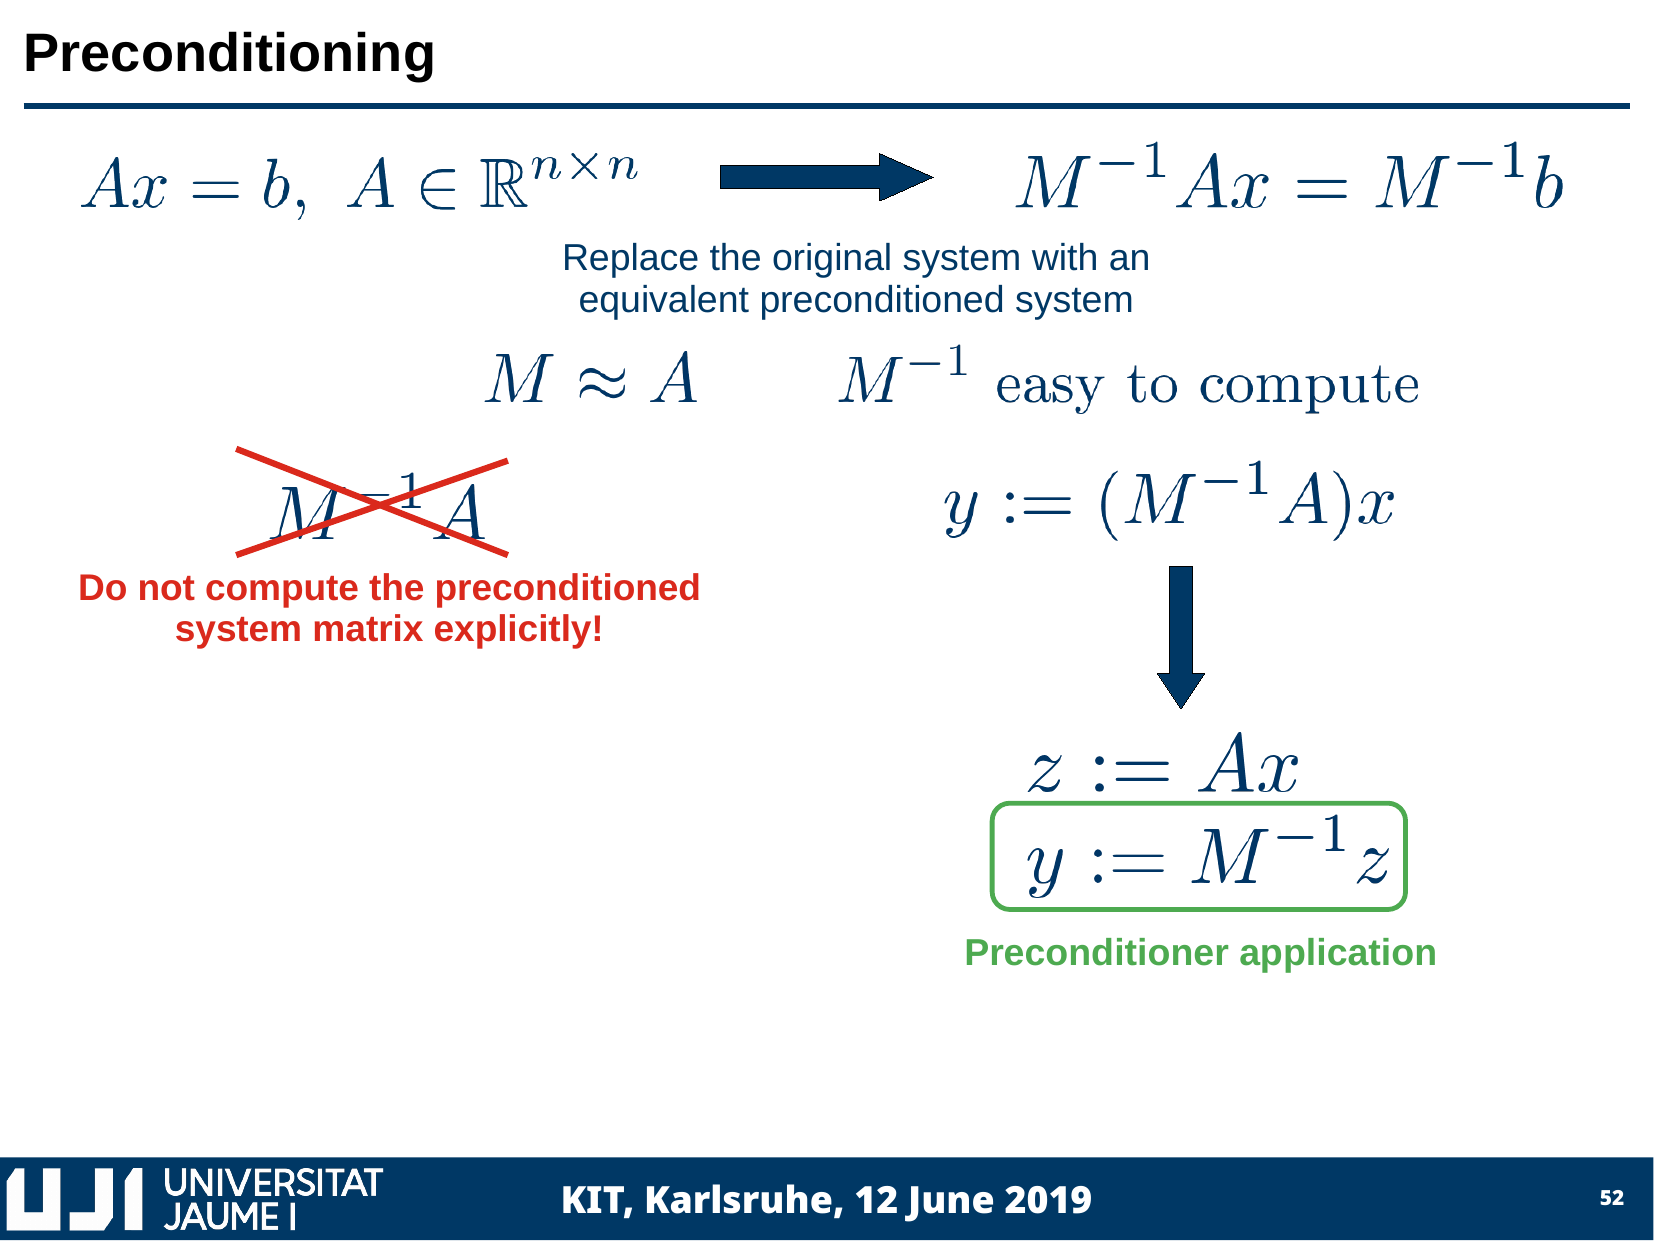

# Preconditioning
Replace the original system with an equivalent preconditioned system
Do not compute the preconditioned system matrix explicitly!
Preconditioner application
KIT, Karlsruhe, 12 June 2019
52